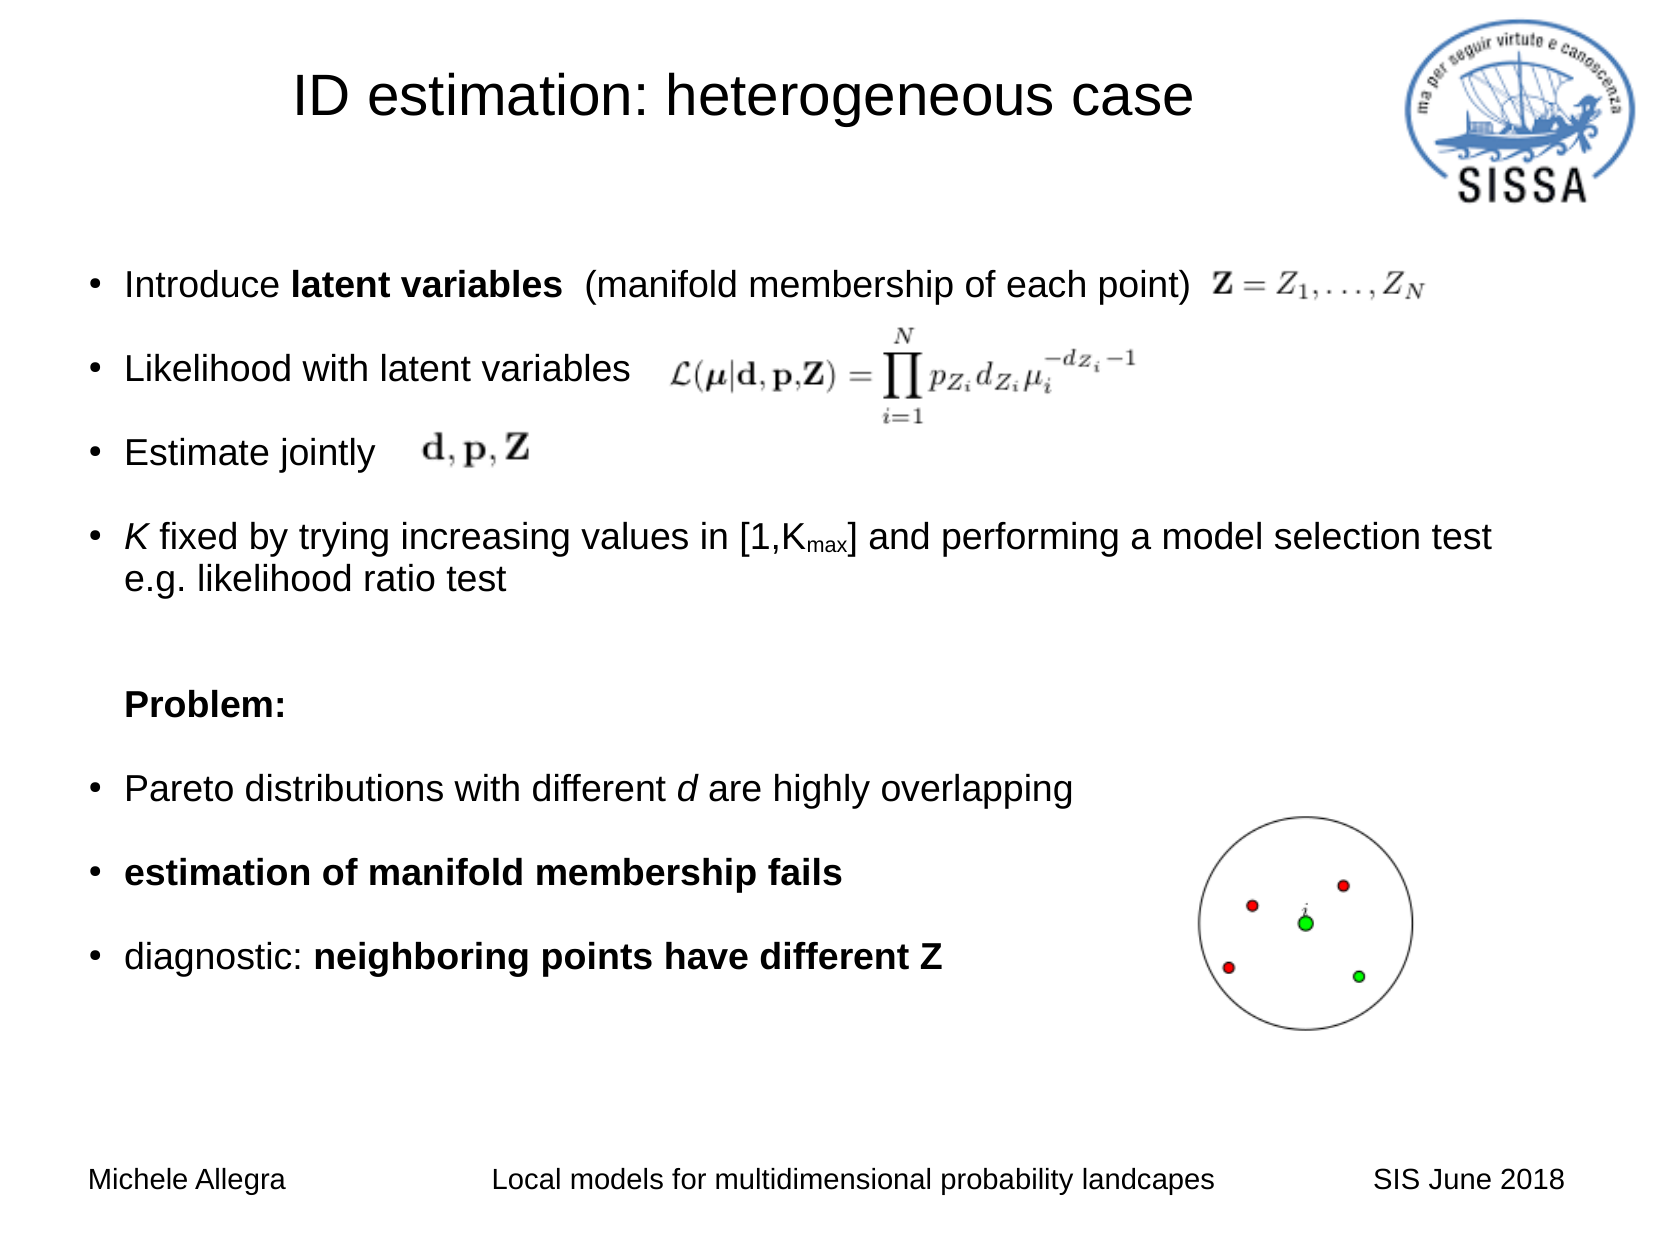

# ID estimation: heterogeneous case
Introduce latent variables (manifold membership of each point)
Likelihood with latent variables
Estimate jointly
K fixed by trying increasing values in [1,Kmax] and performing a model selection test e.g. likelihood ratio test
Problem:
Pareto distributions with different d are highly overlapping
estimation of manifold membership fails
diagnostic: neighboring points have different Z
Michele Allegra Local models for multidimensional probability landcapes SIS June 2018